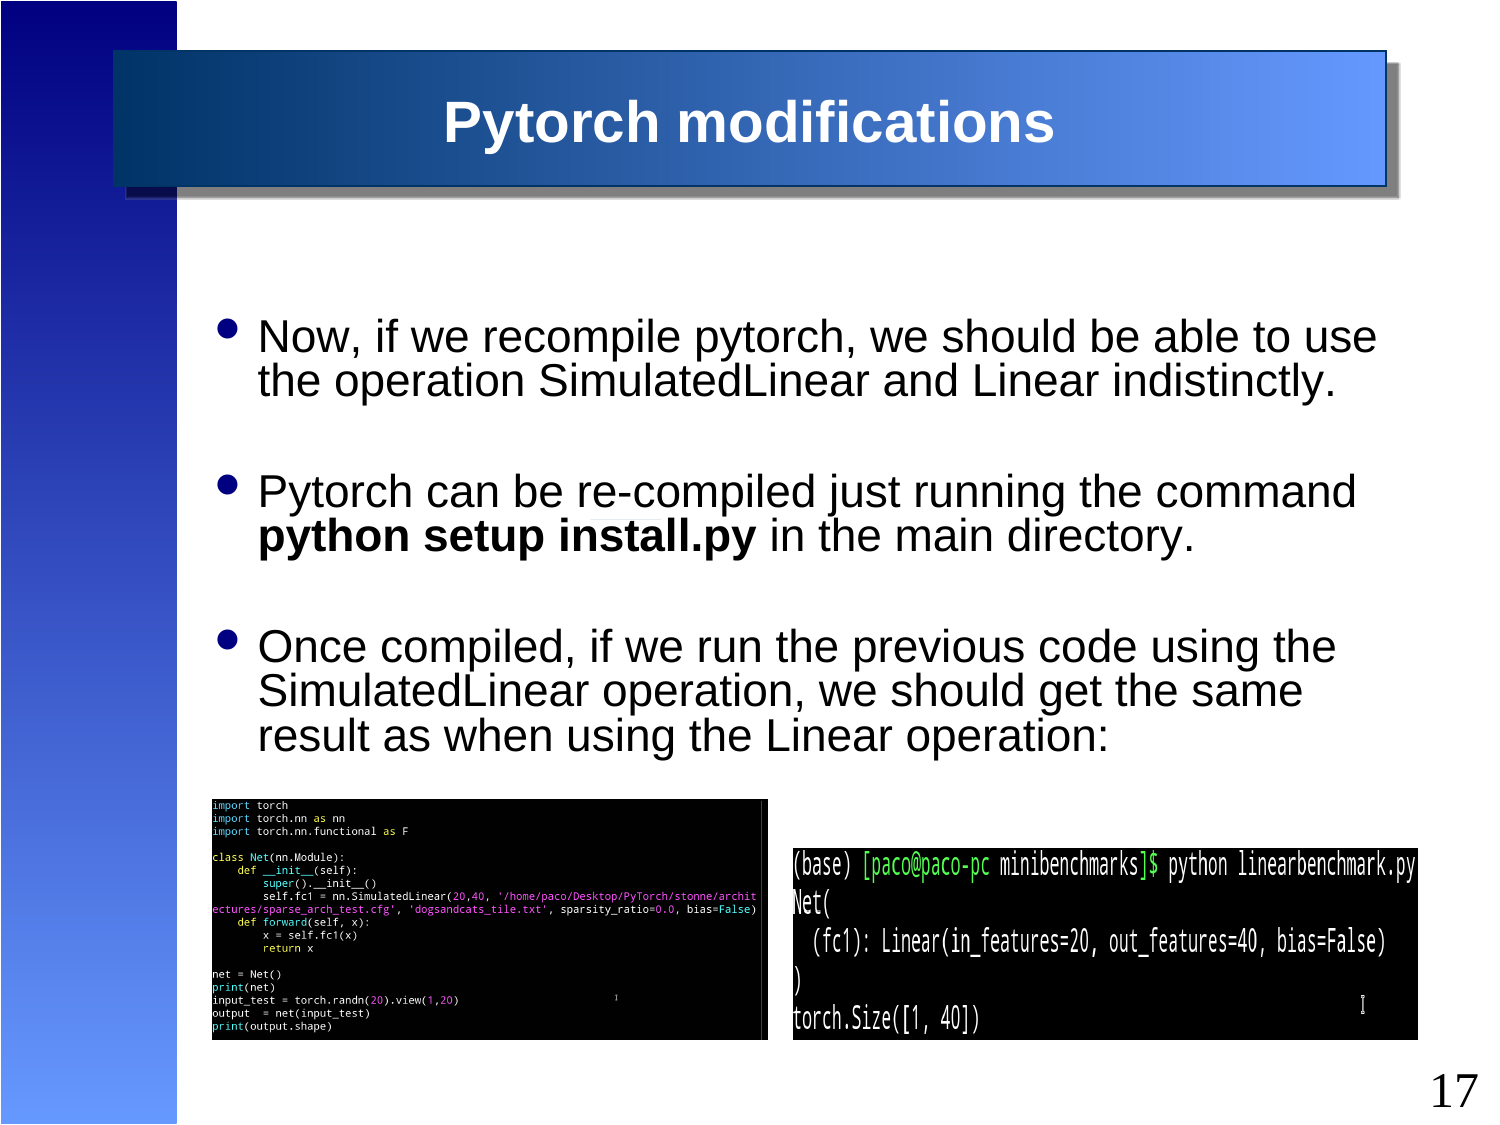

# Pytorch modifications
Now, if we recompile pytorch, we should be able to use the operation SimulatedLinear and Linear indistinctly.
Pytorch can be re-compiled just running the command python setup install.py in the main directory.
Once compiled, if we run the previous code using the SimulatedLinear operation, we should get the same result as when using the Linear operation: